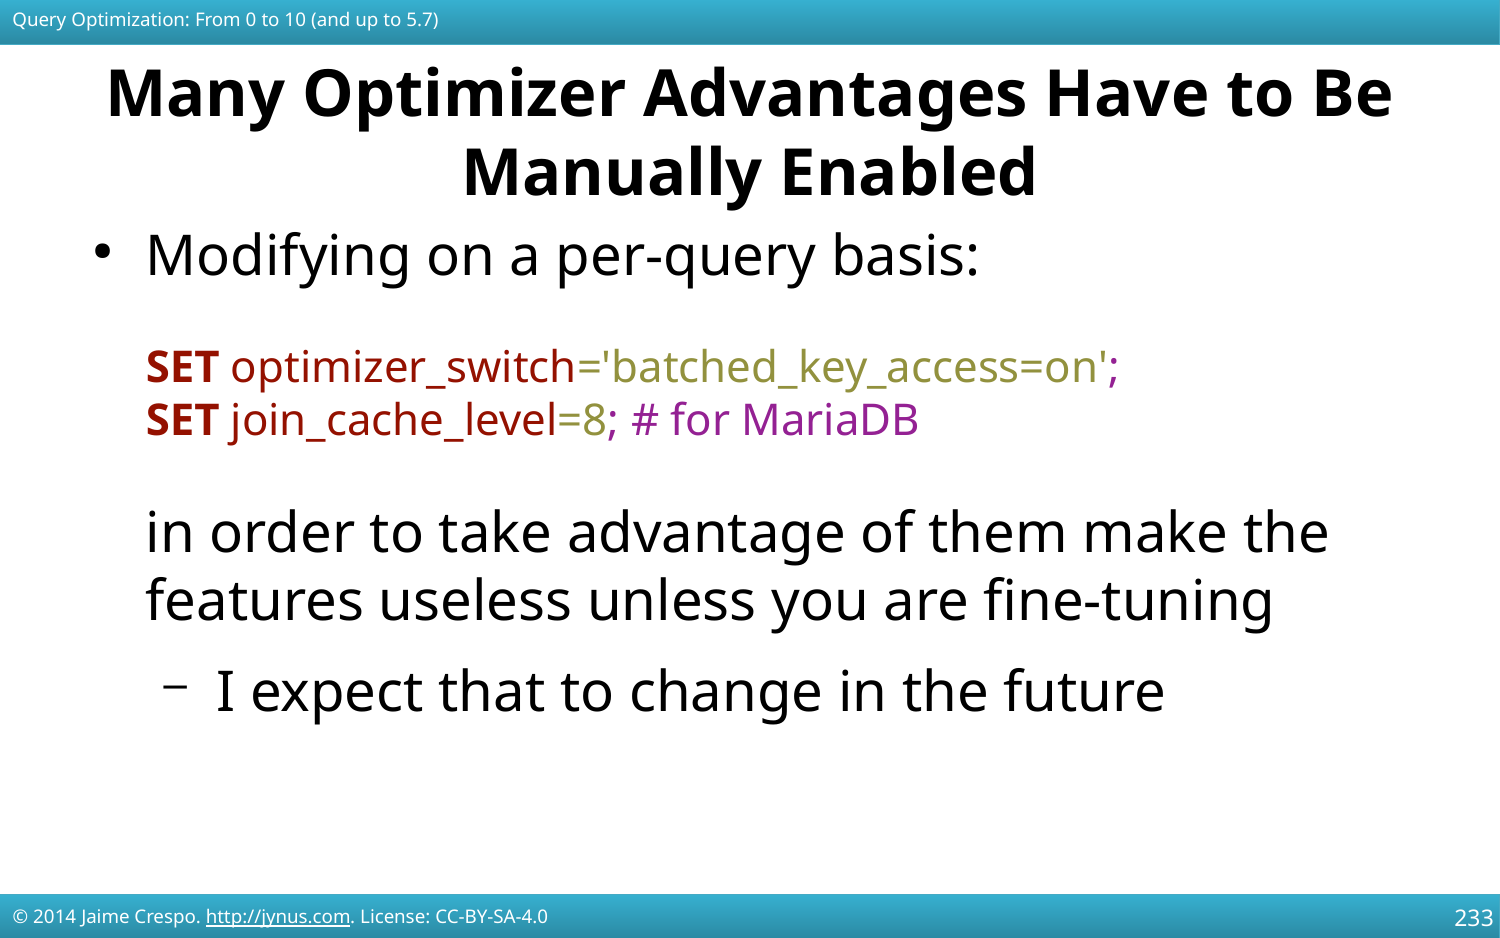

# Many Optimizer Advantages Have to Be Manually Enabled
Modifying on a per-query basis:
SET optimizer_switch='batched_key_access=on';
SET join_cache_level=8; # for MariaDB
in order to take advantage of them make the features useless unless you are fine-tuning
I expect that to change in the future